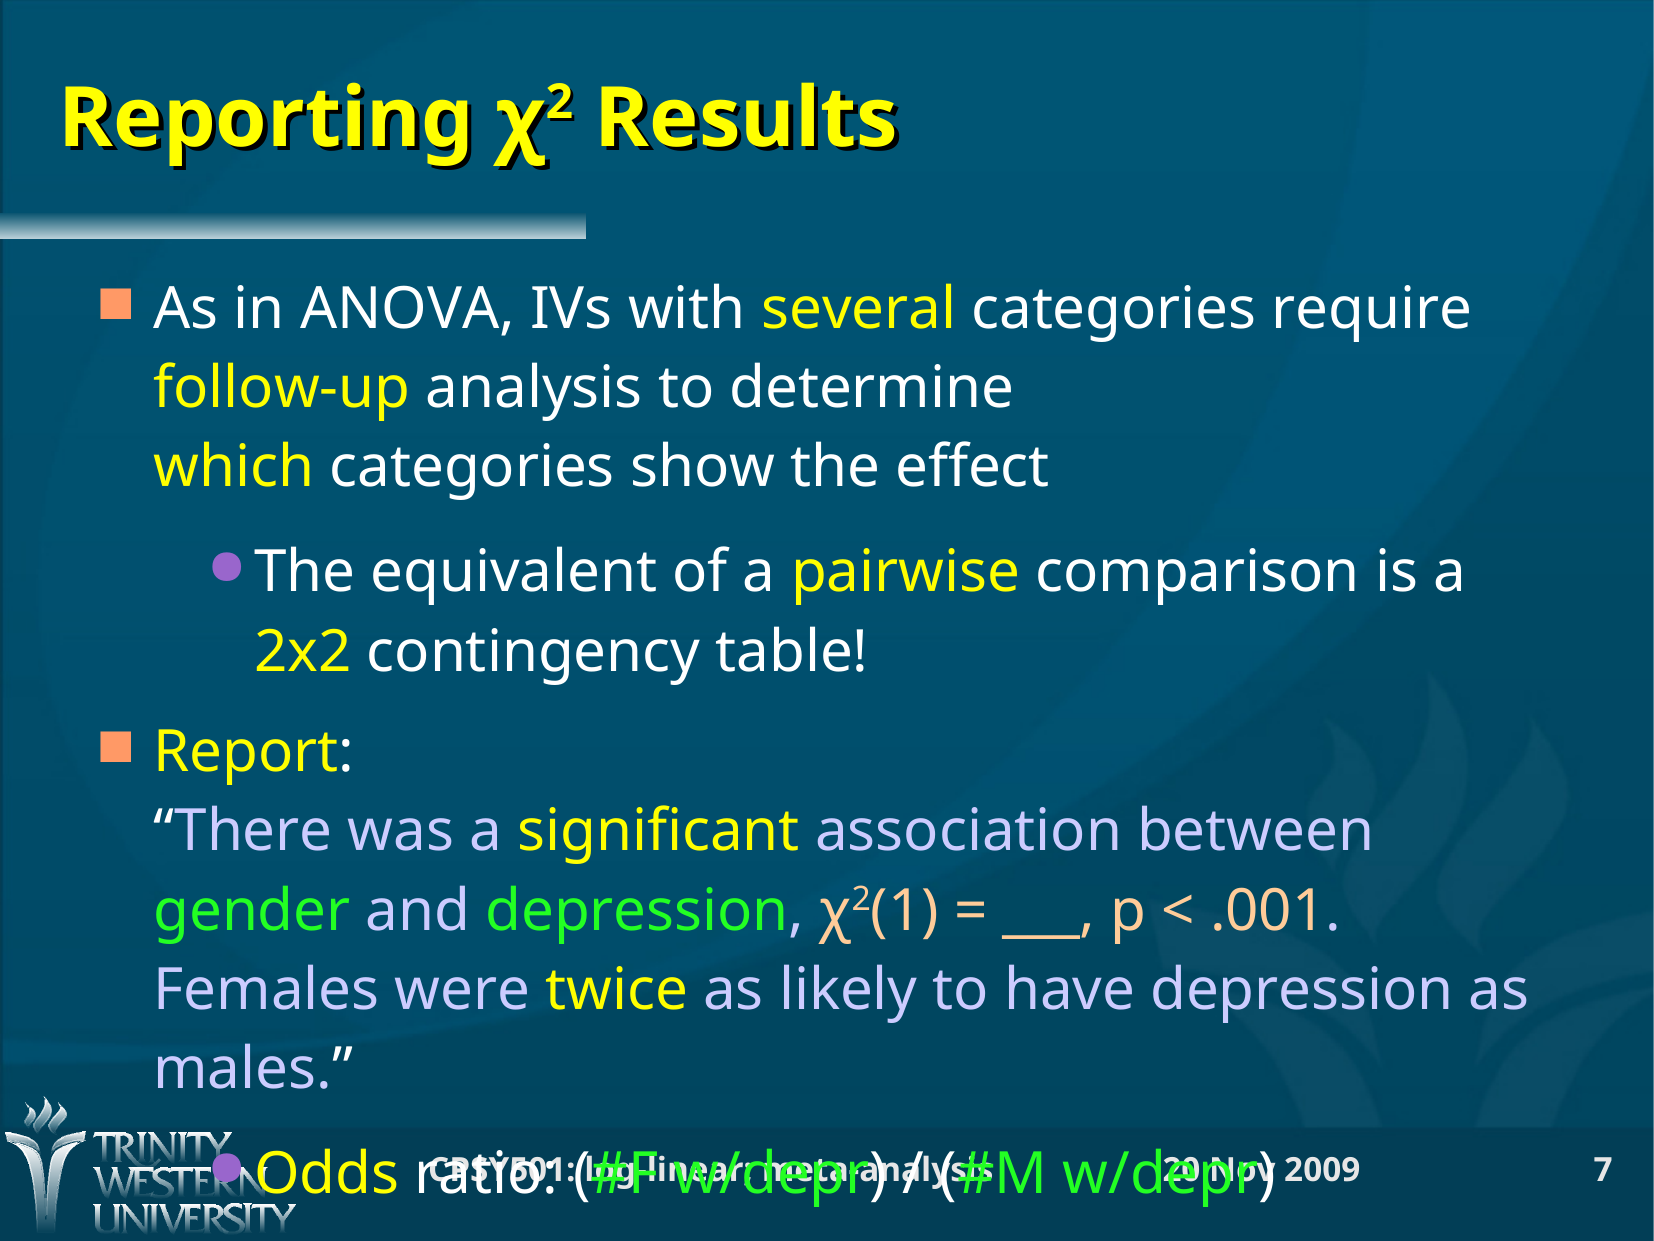

# Reporting χ2 Results
As in ANOVA, IVs with several categories require follow-up analysis to determine
which categories show the effect
The equivalent of a pairwise comparison is a 2x2 contingency table!
Report:
“There was a significant association between gender and depression, χ2(1) = ___, p < .001. Females were twice as likely to have depression as males.”
Odds ratio: (#F w/depr) / (#M w/depr)
CPSY501: log-linear; meta-analysis
20 Nov 2009
7